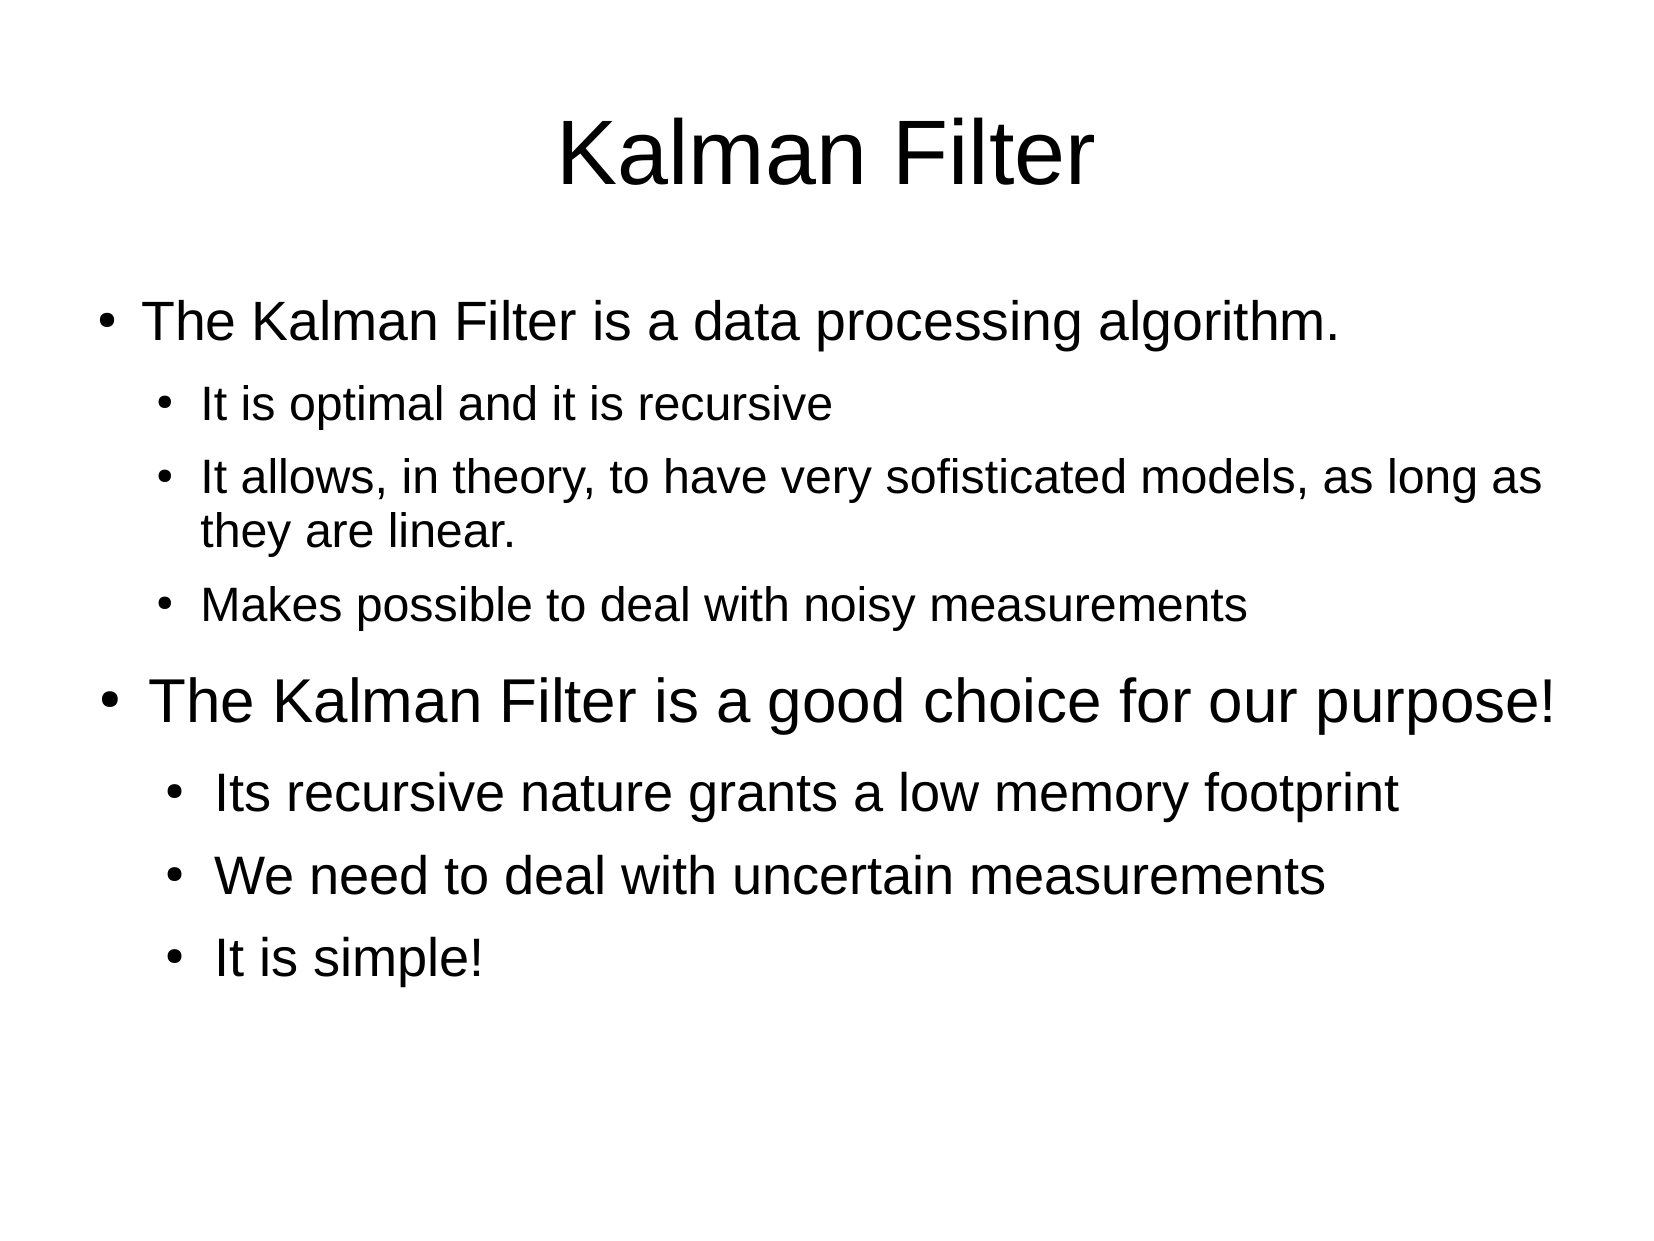

# Kalman Filter
The Kalman Filter is a data processing algorithm.
It is optimal and it is recursive
It allows, in theory, to have very sofisticated models, as long as they are linear.
Makes possible to deal with noisy measurements
The Kalman Filter is a good choice for our purpose!
Its recursive nature grants a low memory footprint
We need to deal with uncertain measurements
It is simple!